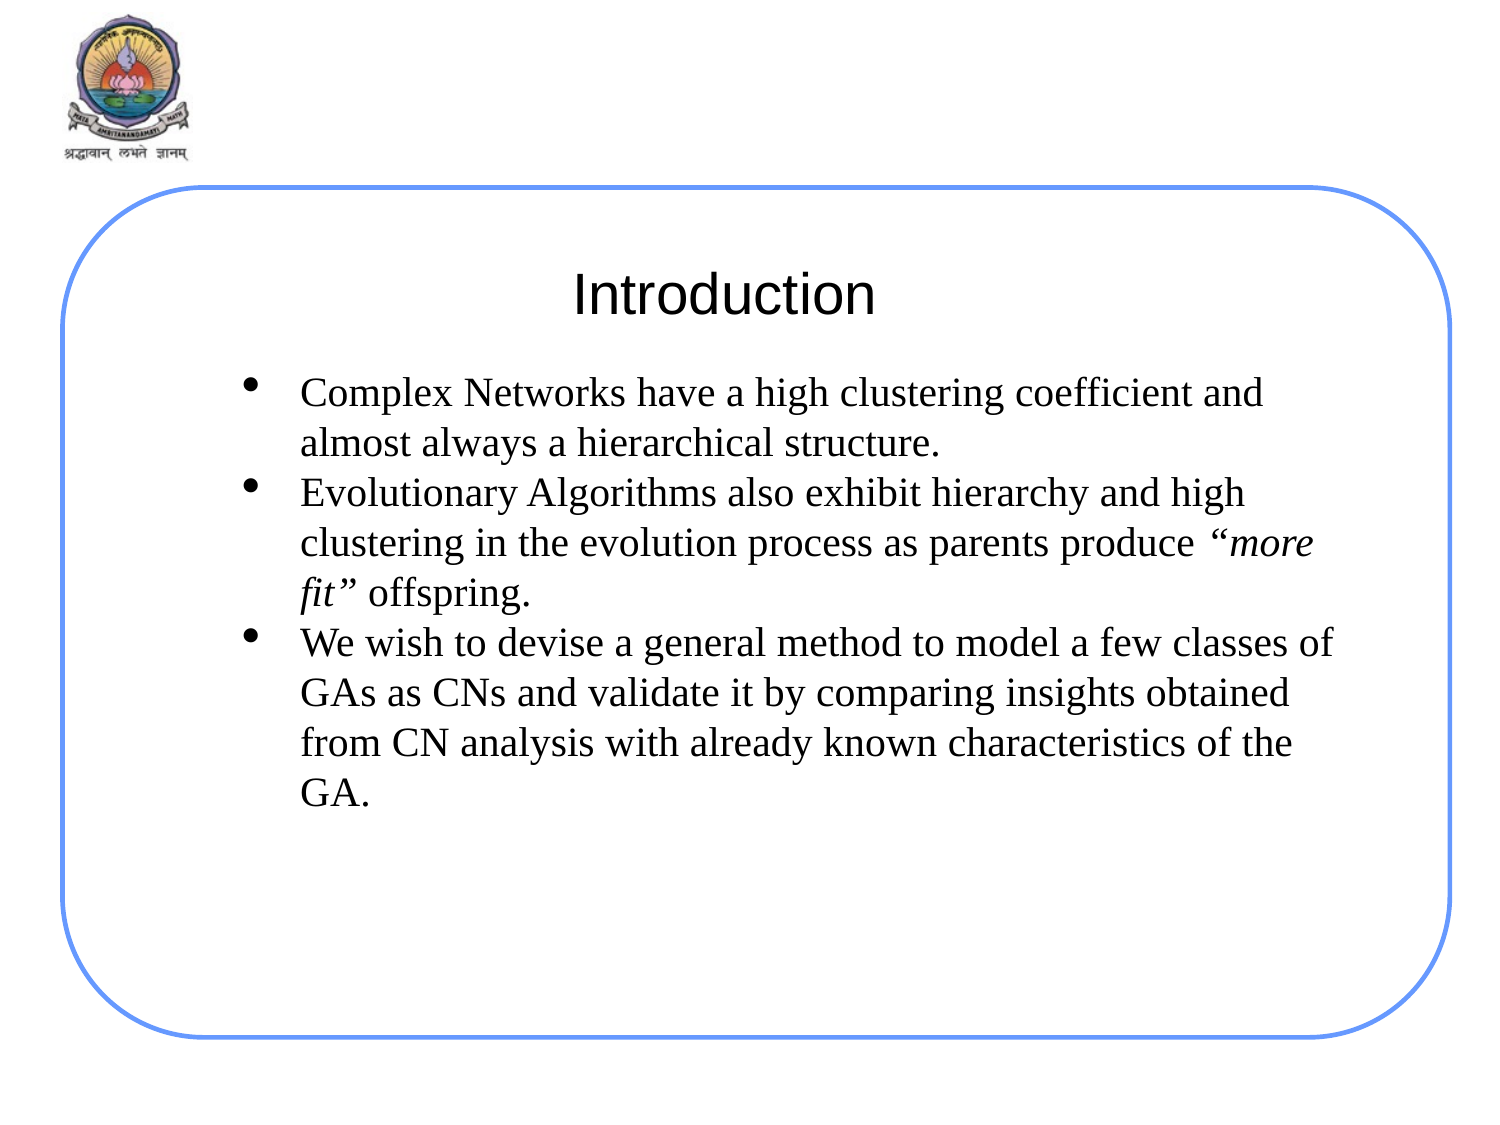

Introduction
Complex Networks have a high clustering coefficient and almost always a hierarchical structure.
Evolutionary Algorithms also exhibit hierarchy and high clustering in the evolution process as parents produce “more fit” offspring.
We wish to devise a general method to model a few classes of GAs as CNs and validate it by comparing insights obtained from CN analysis with already known characteristics of the GA.